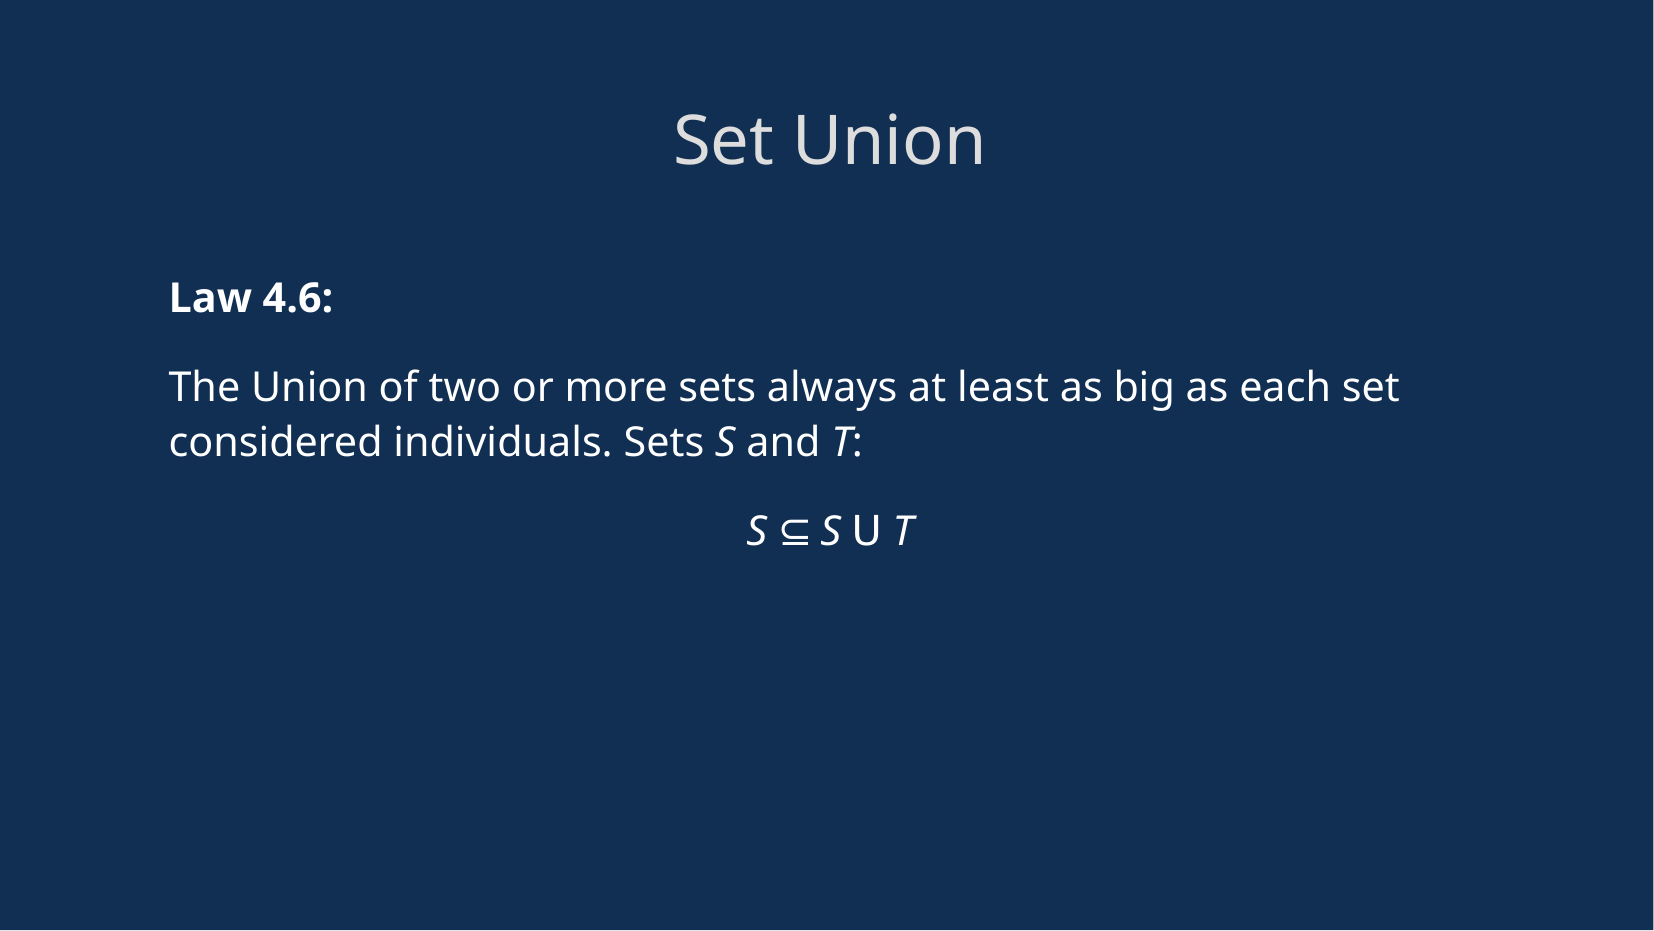

# Set Union
Law 4.6:
The Union of two or more sets always at least as big as each set considered individuals. Sets S and T:
S ⊆	S 𝖴 T